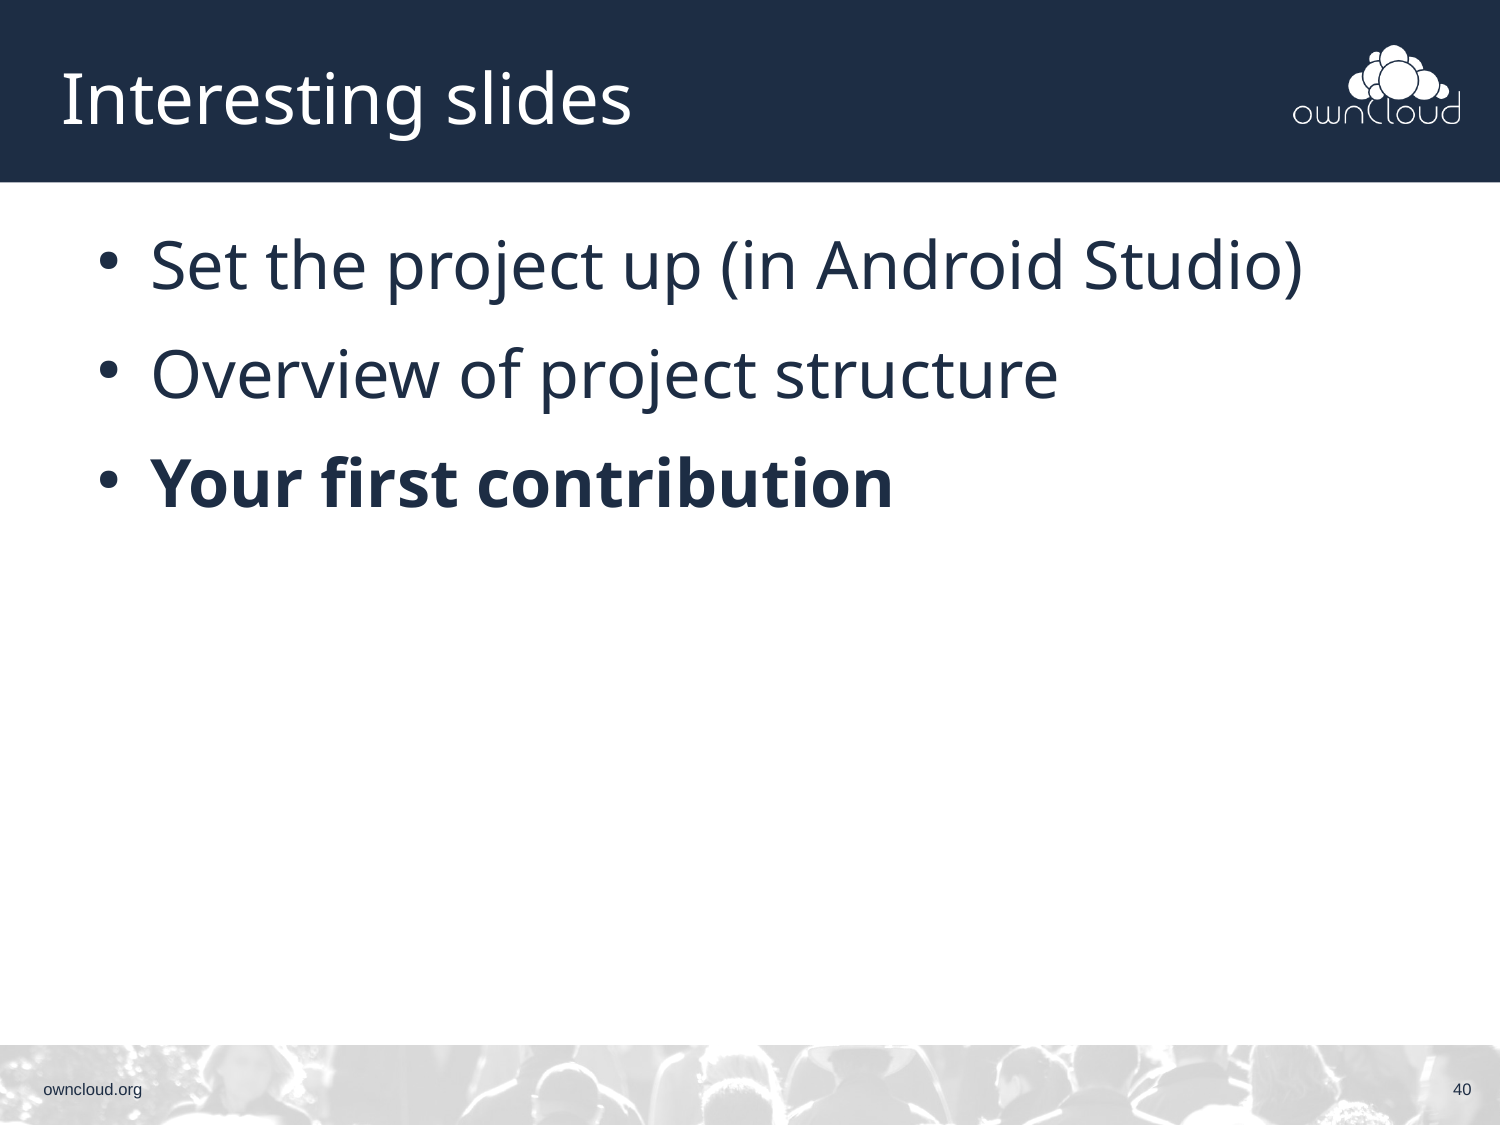

# Interesting slides
Set the project up (in Android Studio)
Overview of project structure
Your first contribution